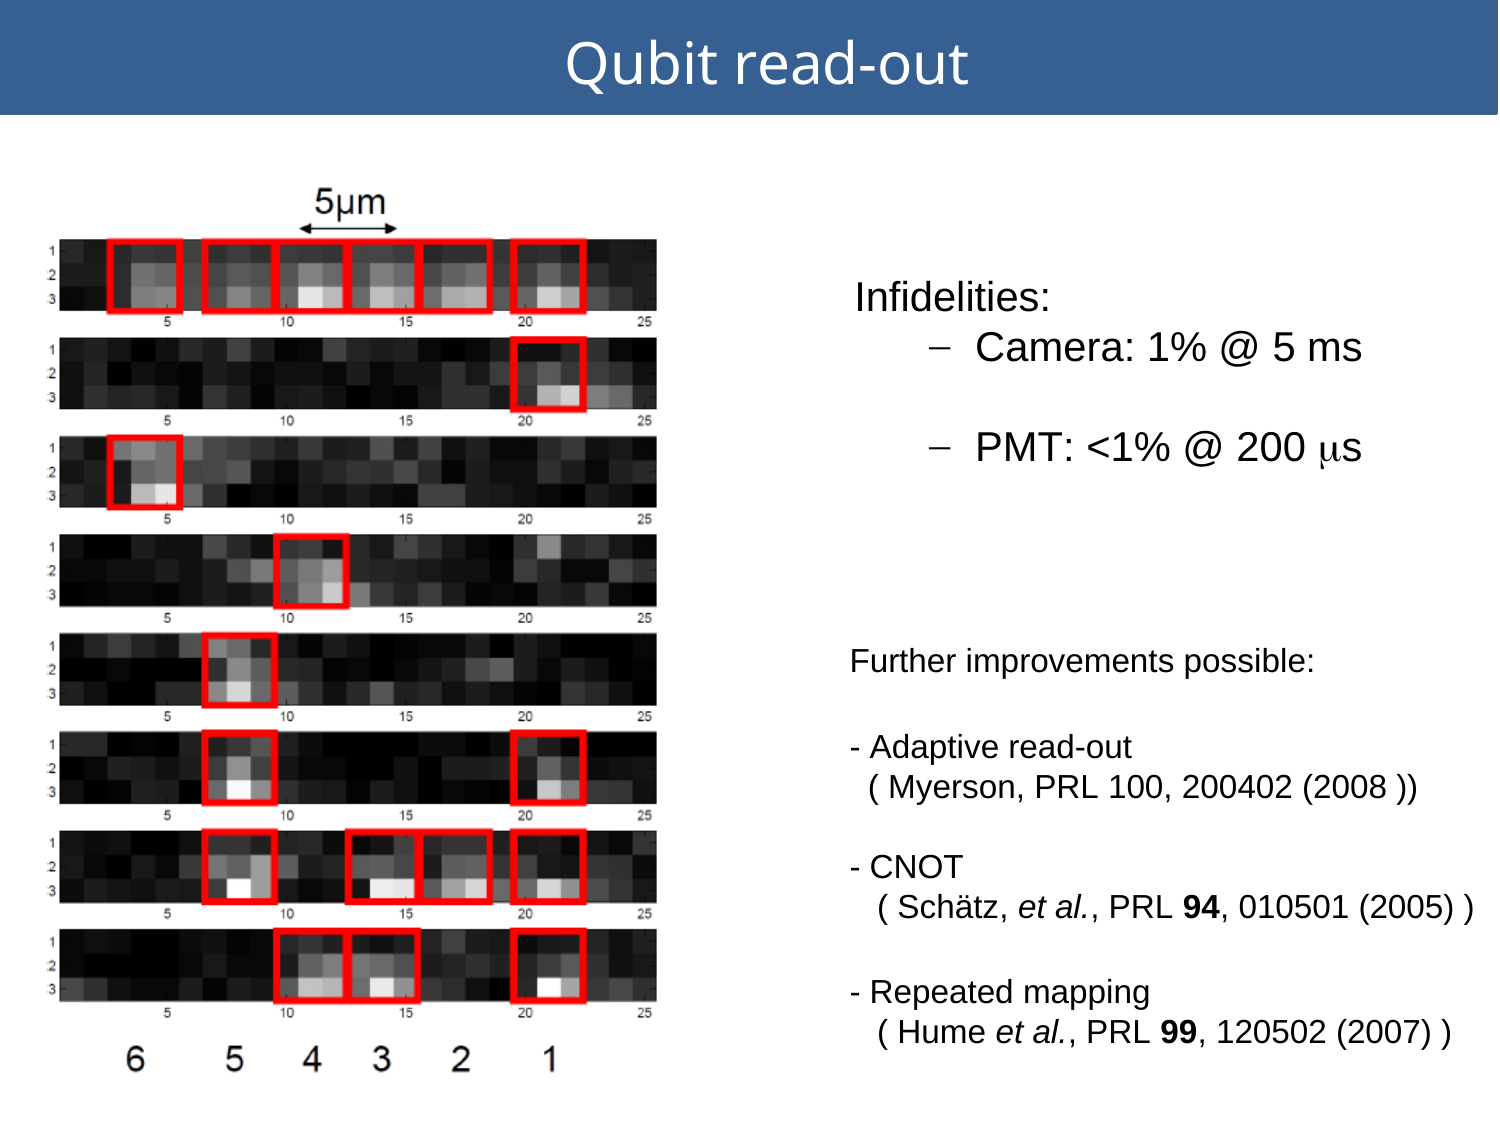

Qubit read-out
Infidelities:
Camera: 1% @ 5 ms
PMT: <1% @ 200 ms
Further improvements possible:
- Adaptive read-out
 ( Myerson, PRL 100, 200402 (2008 ))
- CNOT
 ( Schätz, et al., PRL 94, 010501 (2005) )
- Repeated mapping
 ( Hume et al., PRL 99, 120502 (2007) )